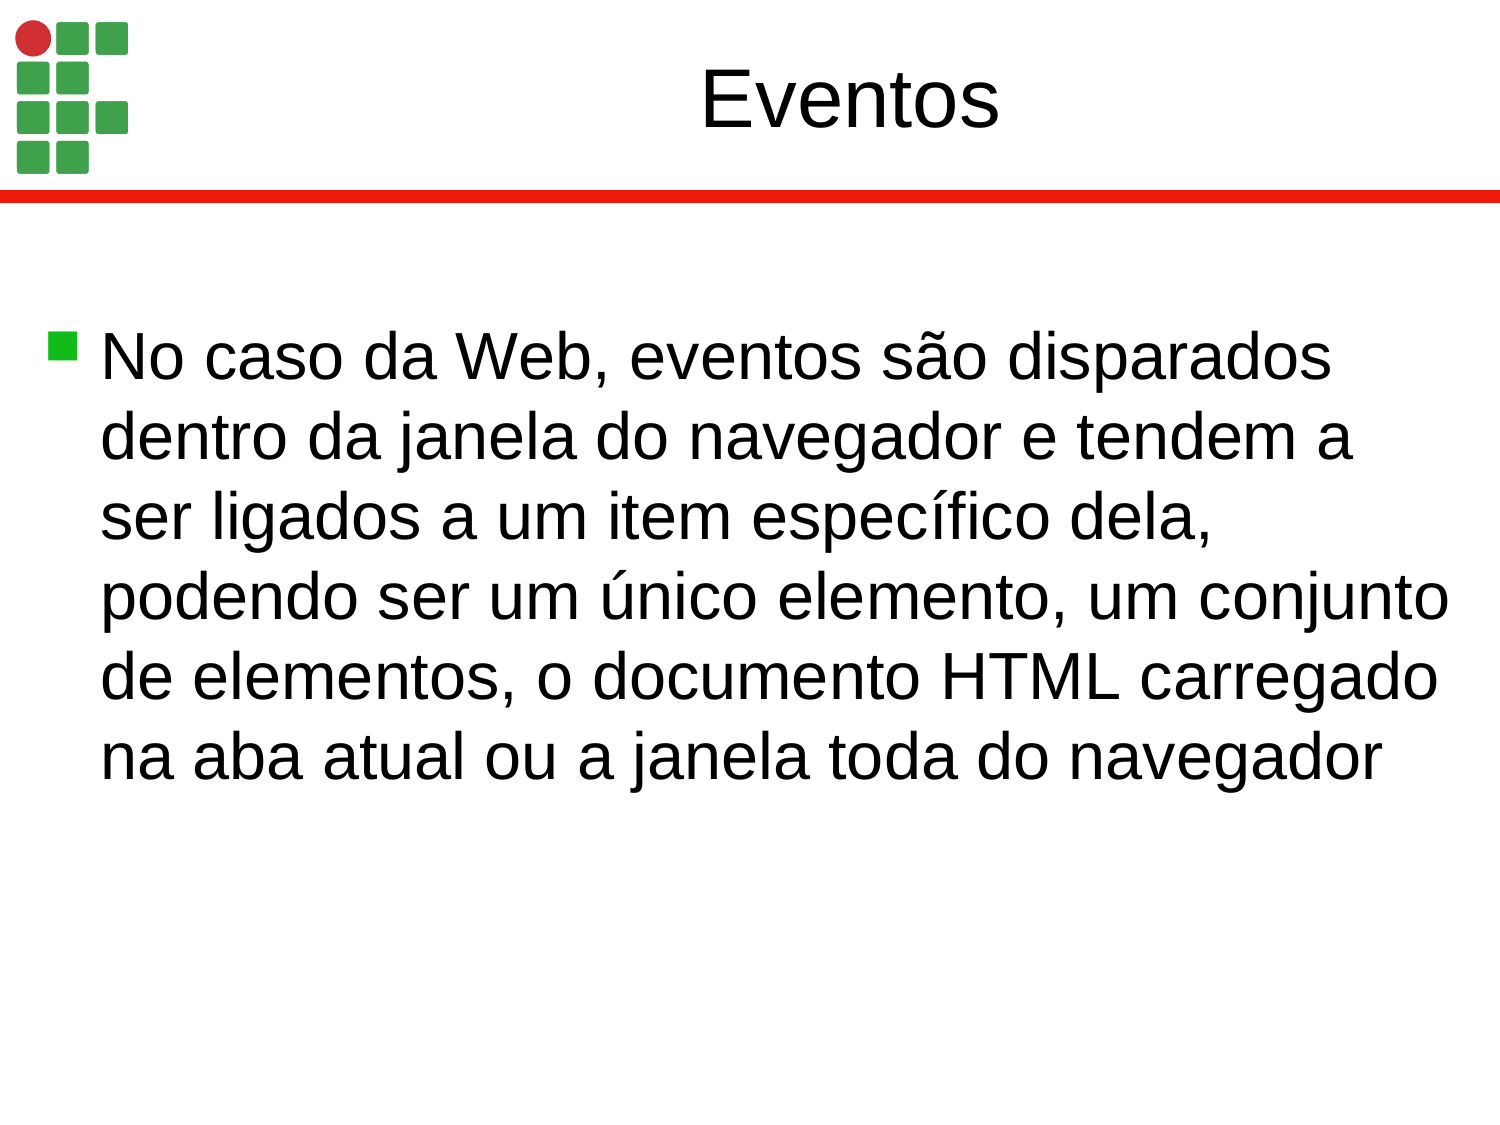

# Eventos
No caso da Web, eventos são disparados dentro da janela do navegador e tendem a ser ligados a um item específico dela, podendo ser um único elemento, um conjunto de elementos, o documento HTML carregado na aba atual ou a janela toda do navegador